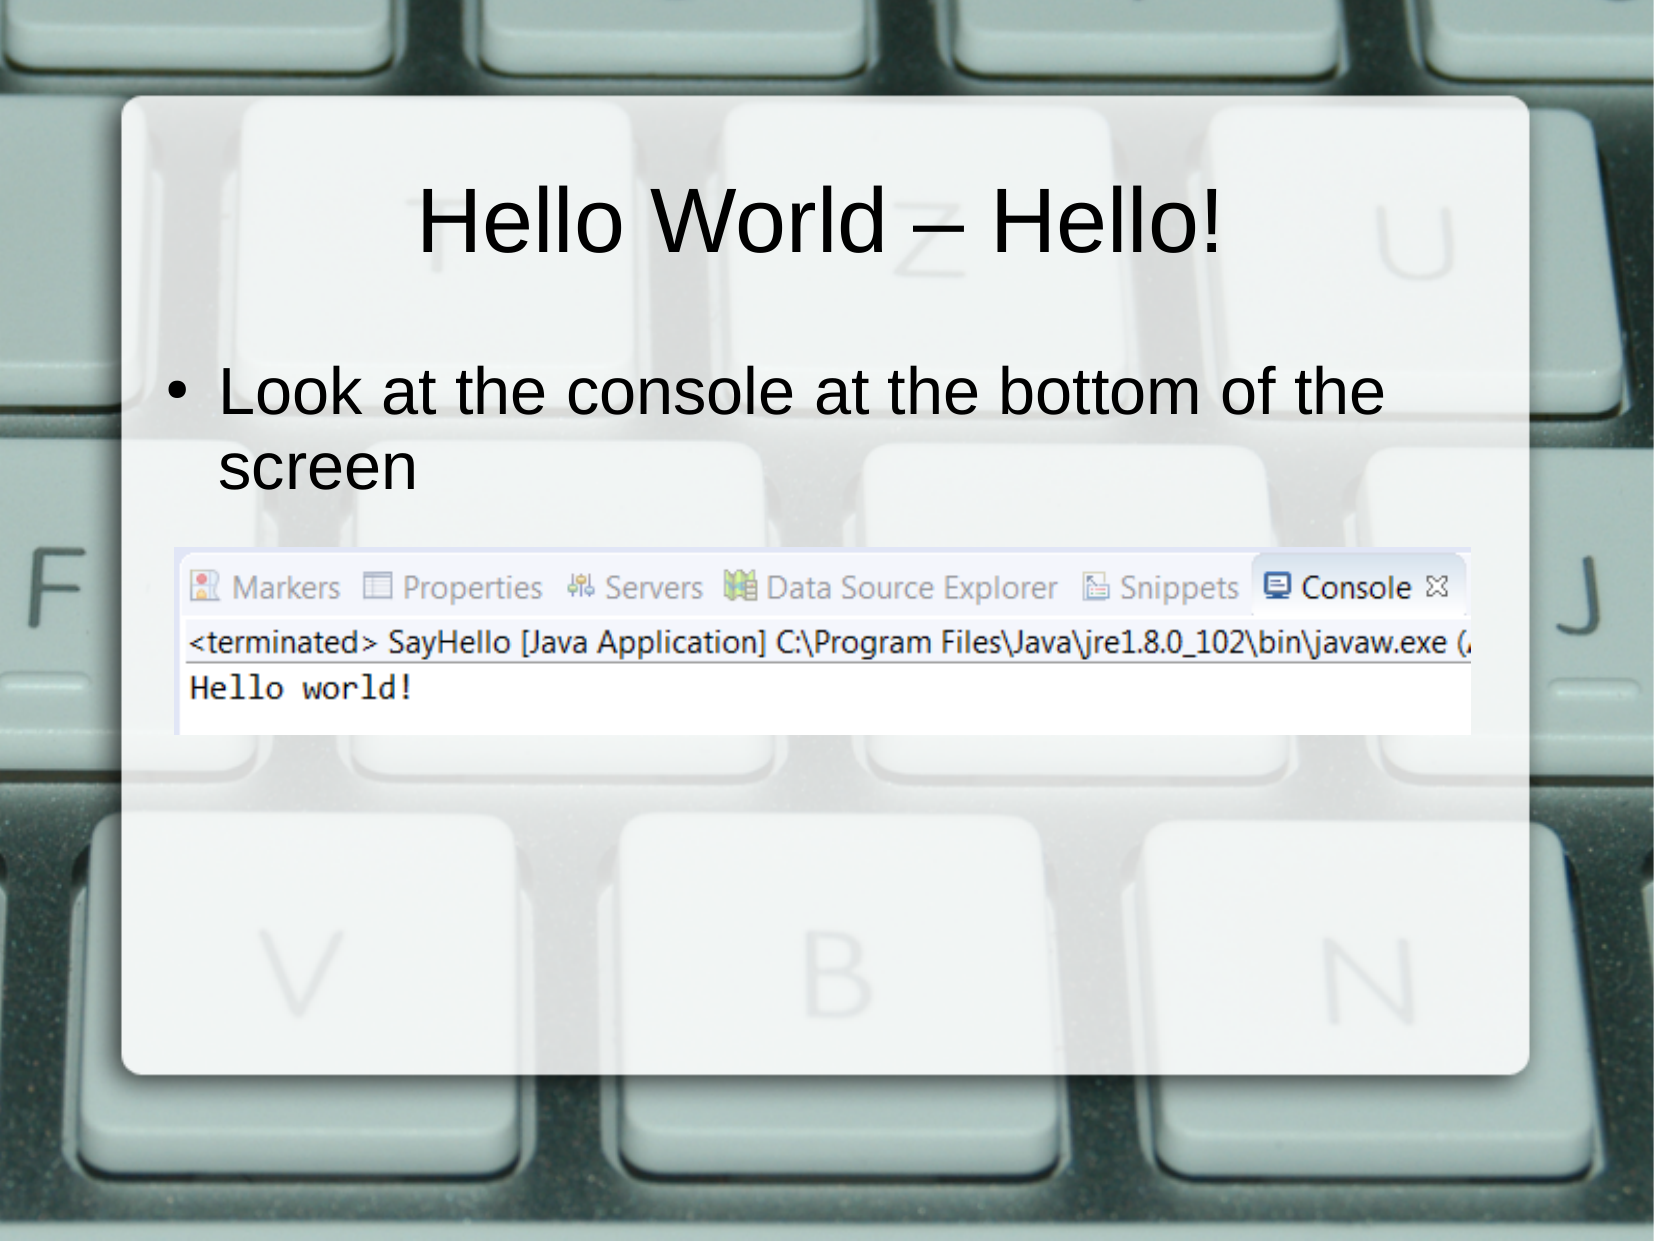

# Hello World – Hello!
Look at the console at the bottom of the screen